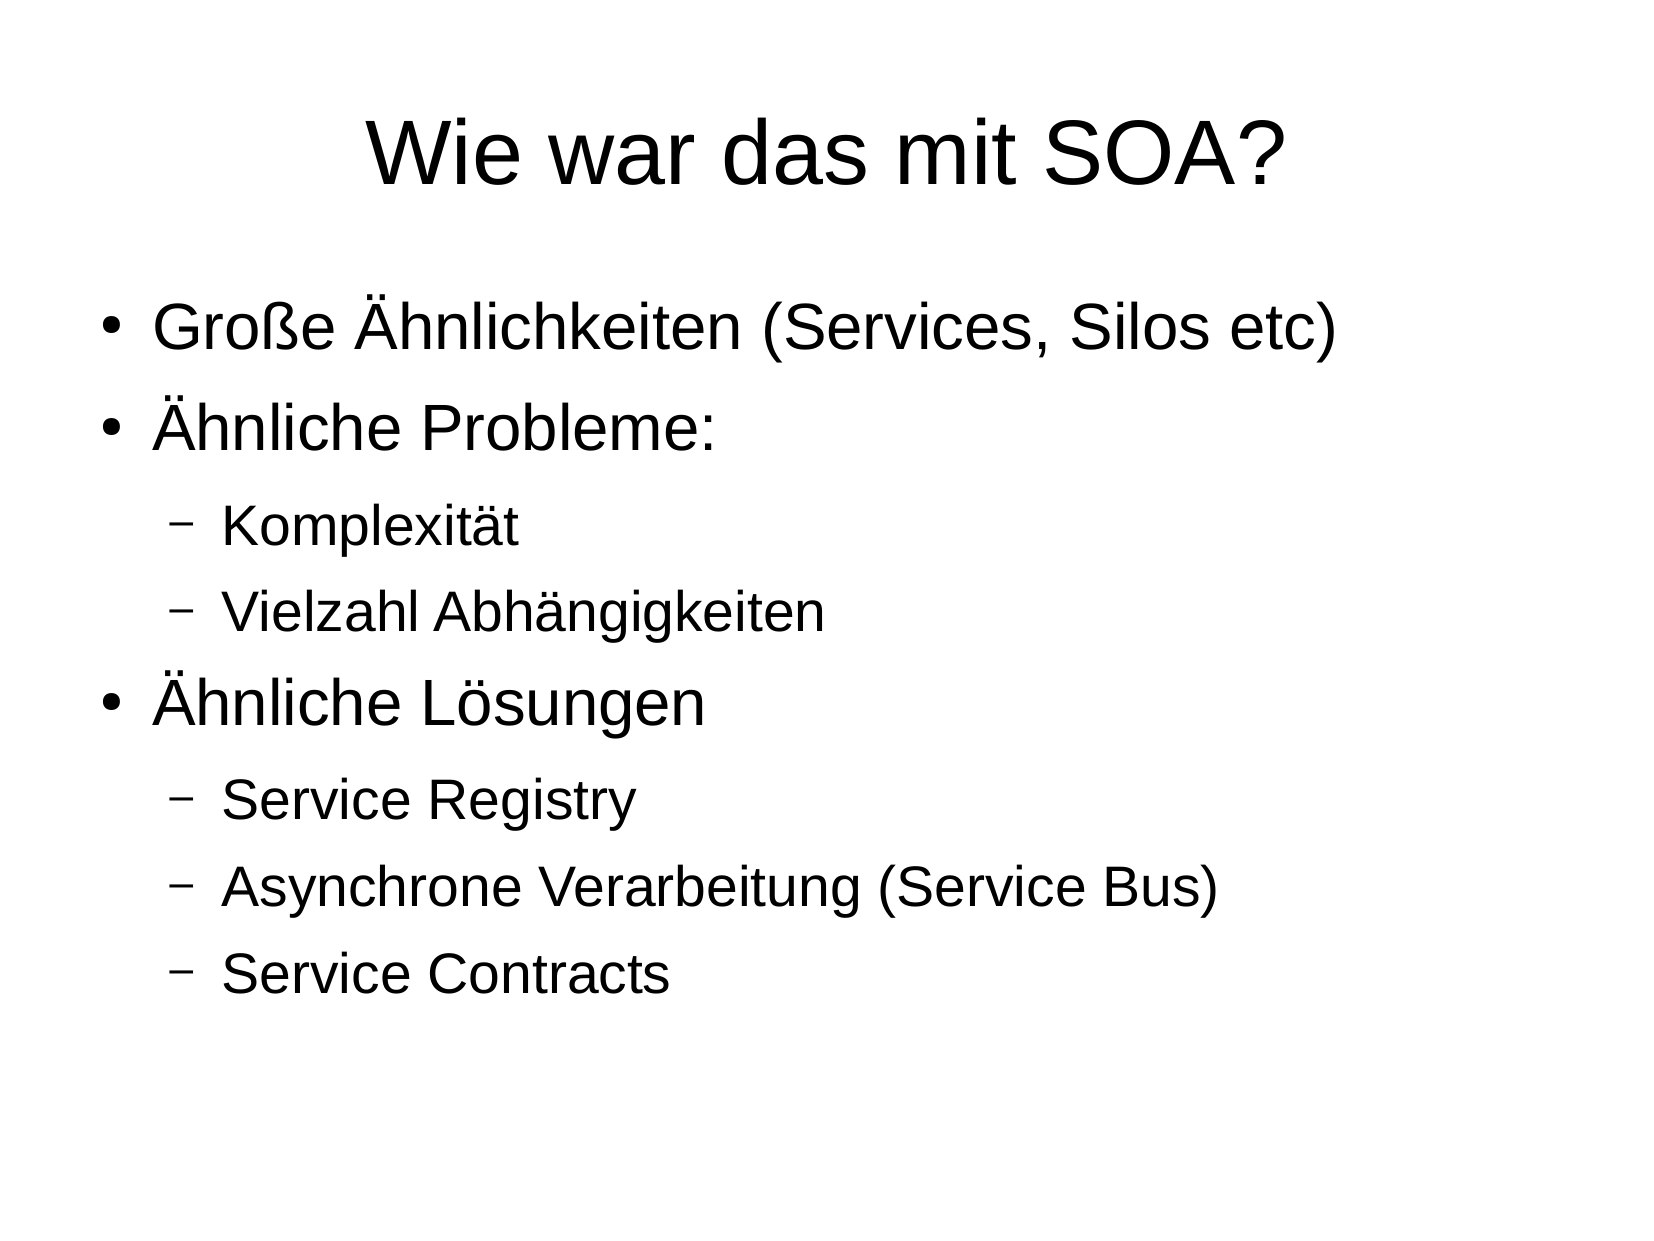

# Wie war das mit SOA?
Große Ähnlichkeiten (Services, Silos etc)
Ähnliche Probleme:
Komplexität
Vielzahl Abhängigkeiten
Ähnliche Lösungen
Service Registry
Asynchrone Verarbeitung (Service Bus)
Service Contracts